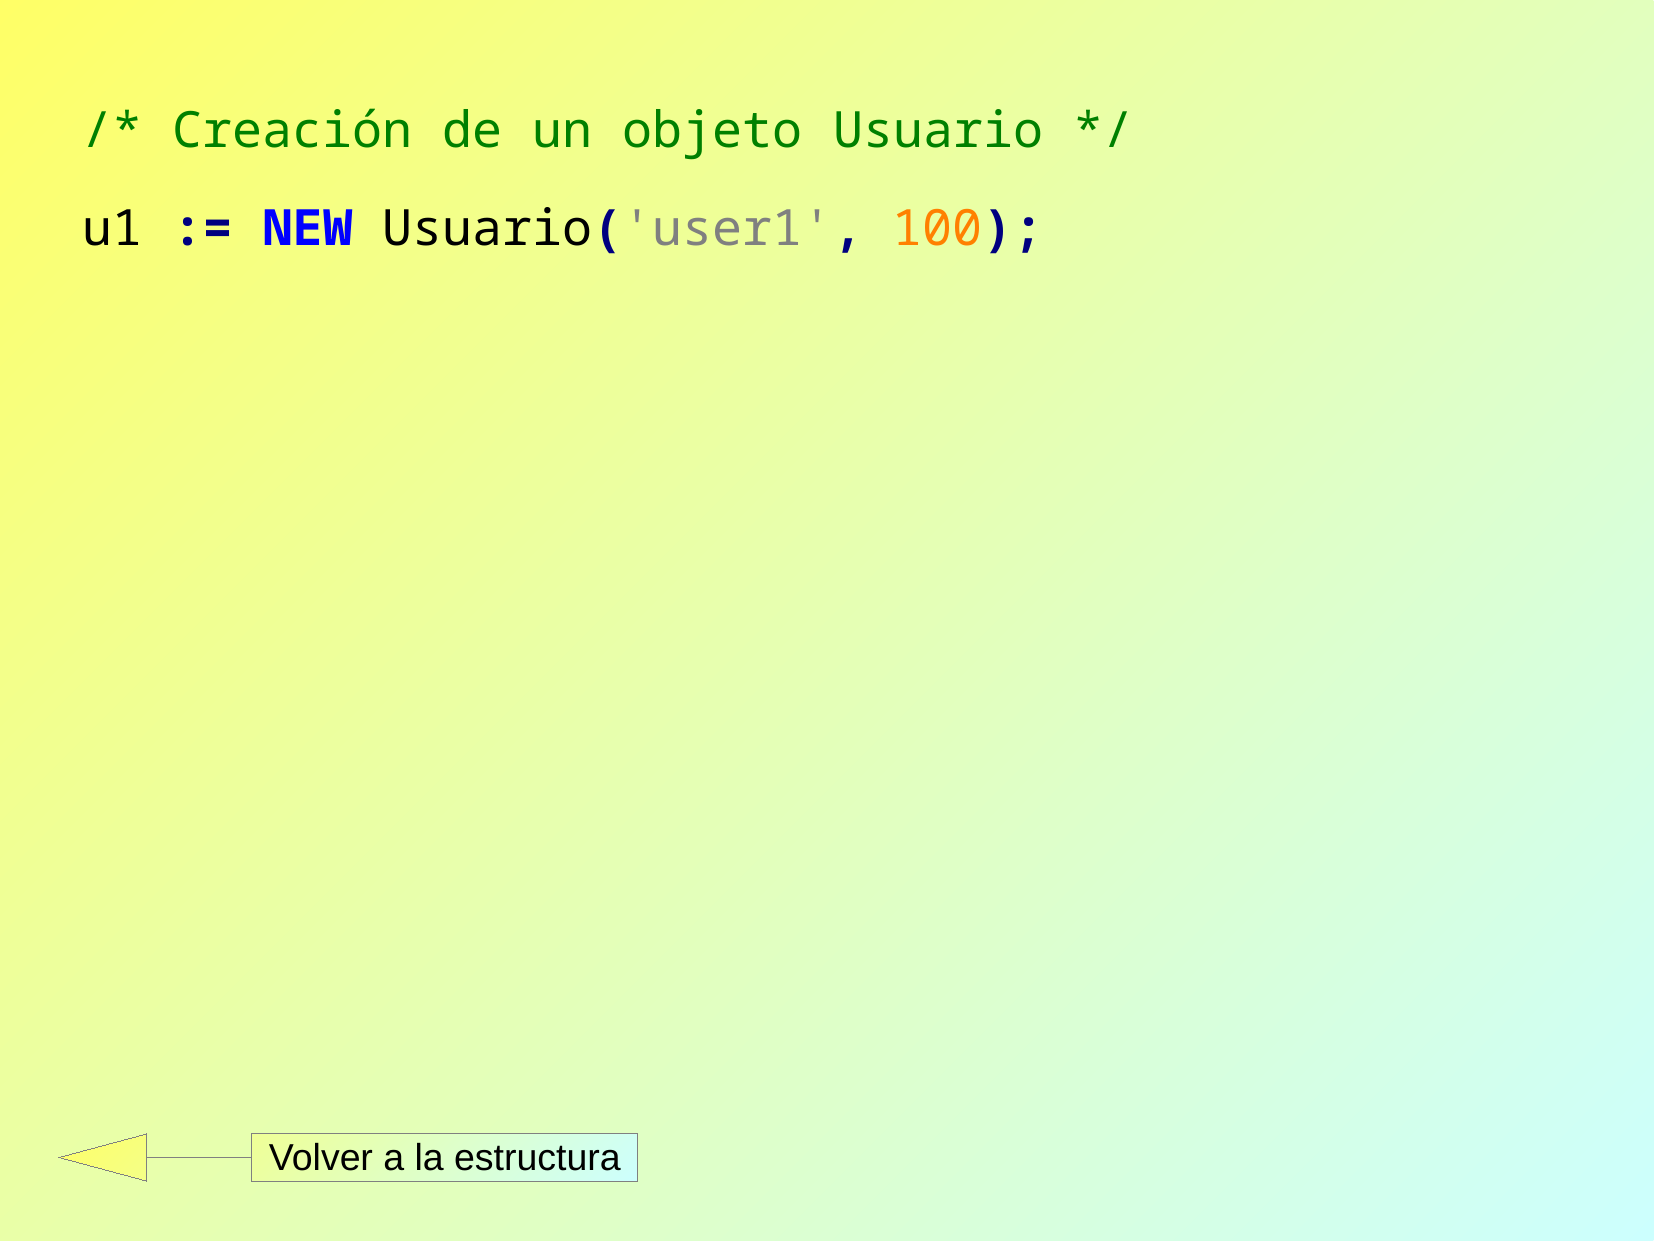

# /* Creación de un objeto Usuario */
u1 := NEW Usuario('user1', 100);
Volver a la estructura